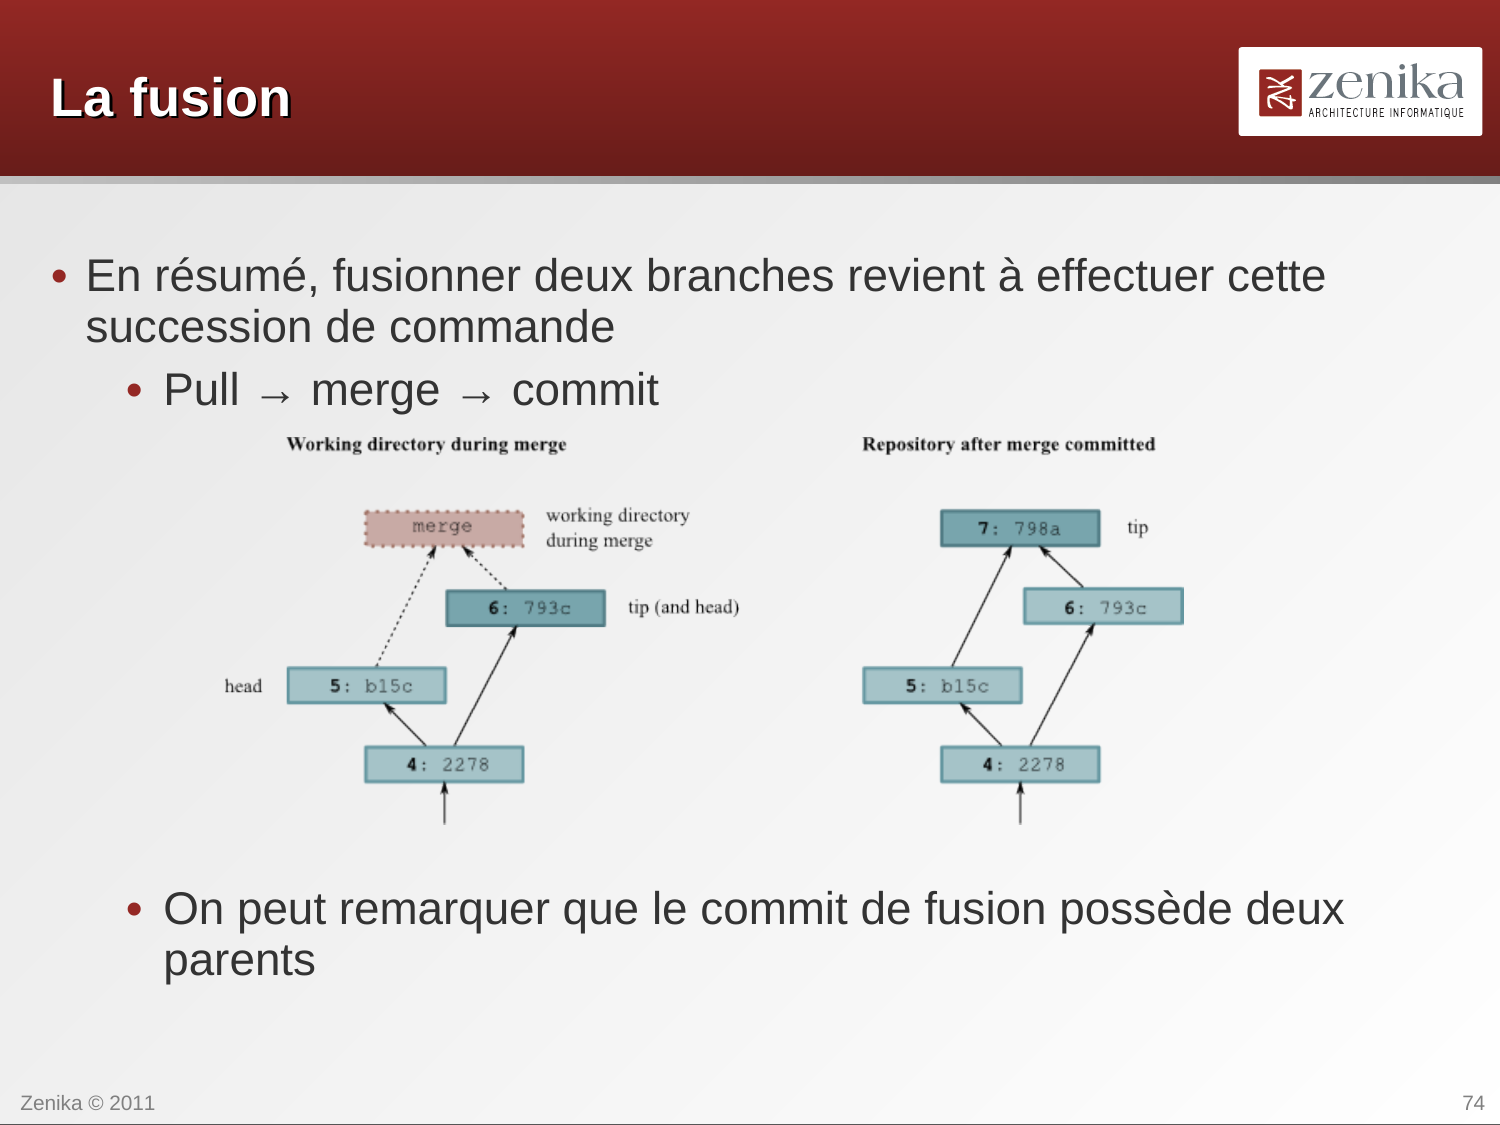

# La fusion
En résumé, fusionner deux branches revient à effectuer cette succession de commande
Pull → merge → commit
On peut remarquer que le commit de fusion possède deux parents